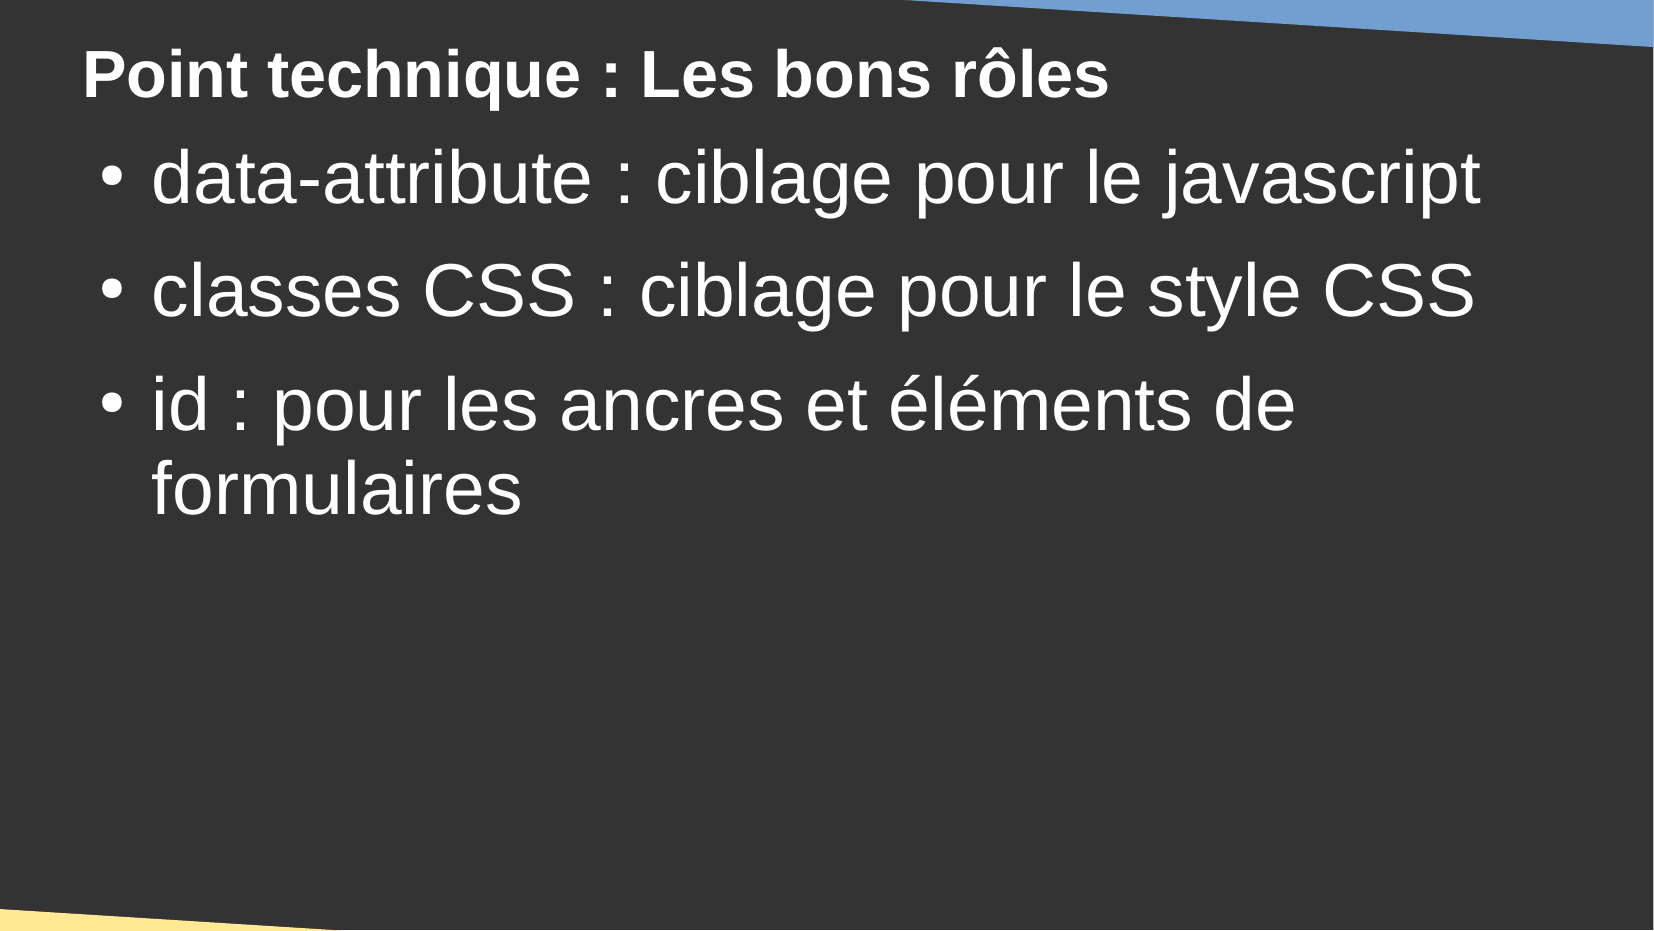

# Point technique : Les bons rôles
data-attribute : ciblage pour le javascript
classes CSS : ciblage pour le style CSS
id : pour les ancres et éléments de formulaires